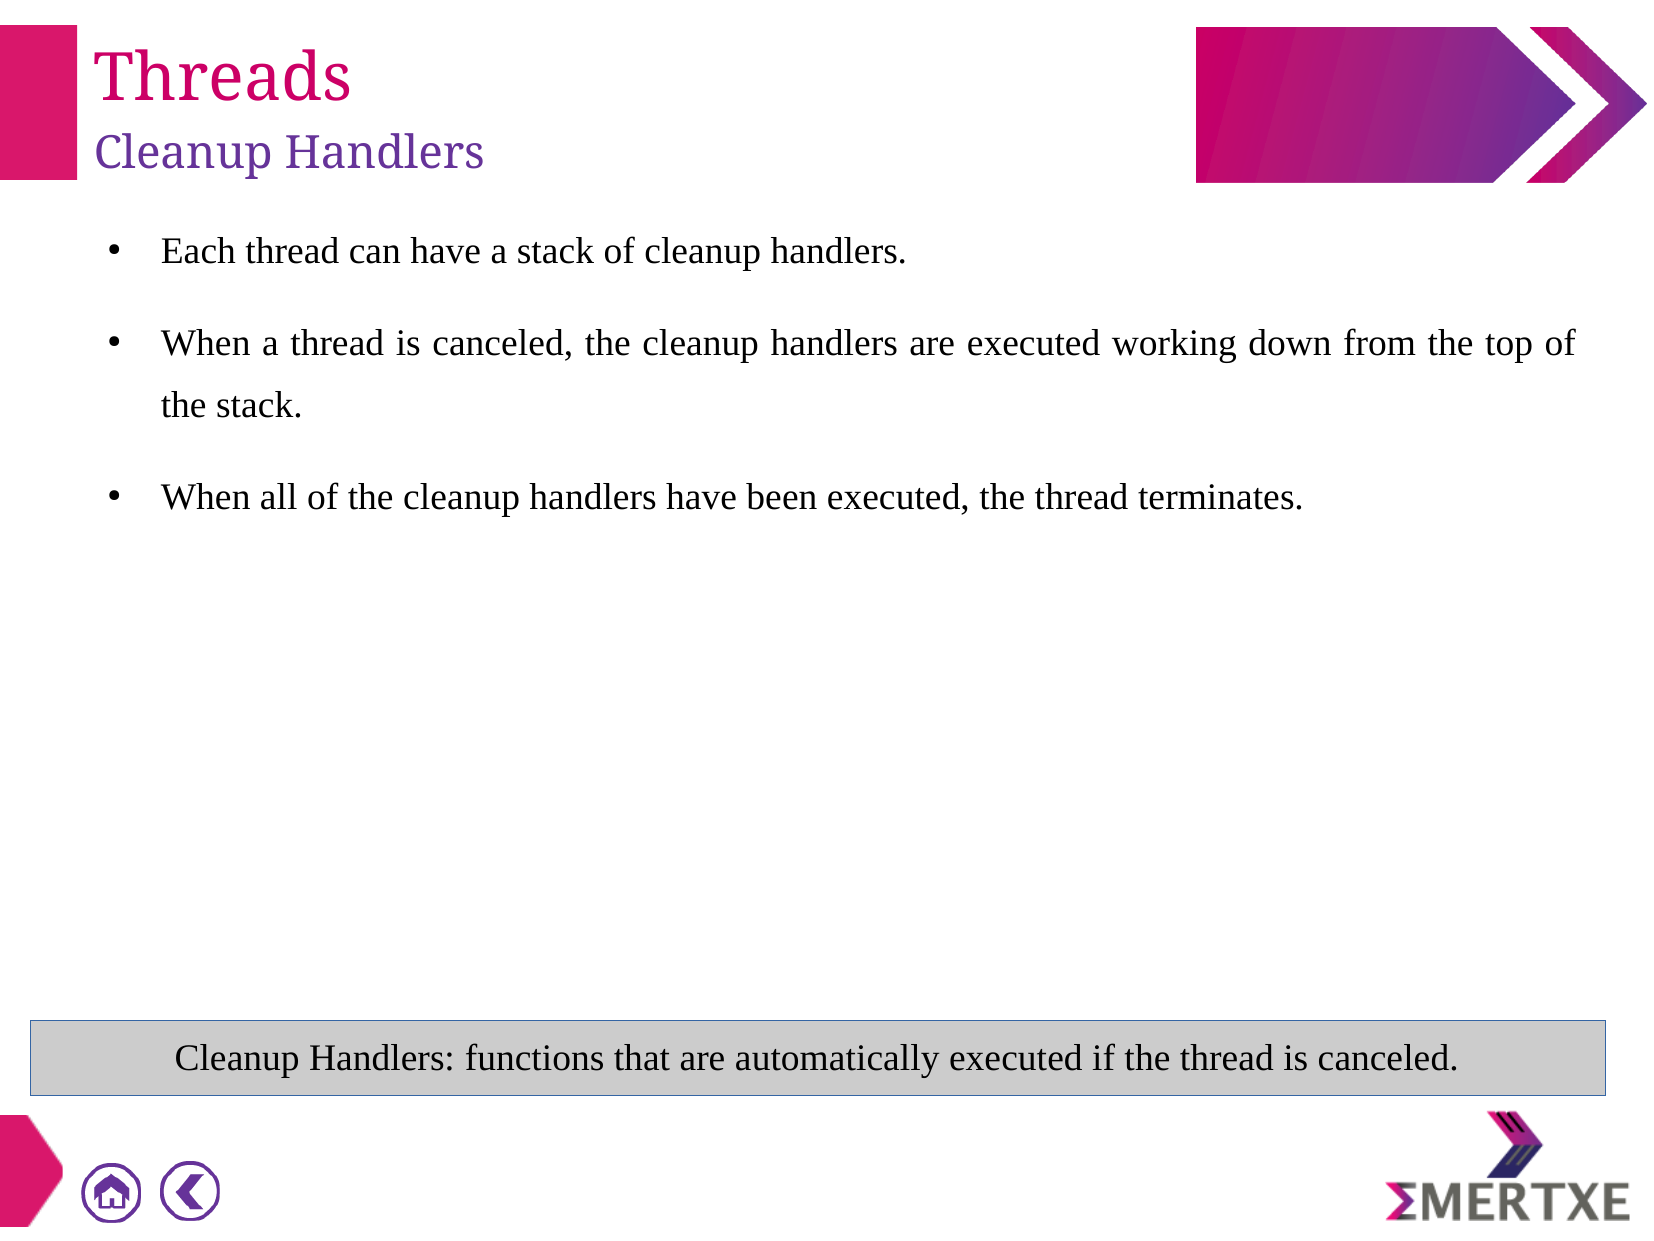

# Threads Cleanup Handlers
Each thread can have a stack of cleanup handlers.
When a thread is canceled, the cleanup handlers are executed working down from the top of the stack.
When all of the cleanup handlers have been executed, the thread terminates.
Cleanup Handlers: functions that are automatically executed if the thread is canceled.